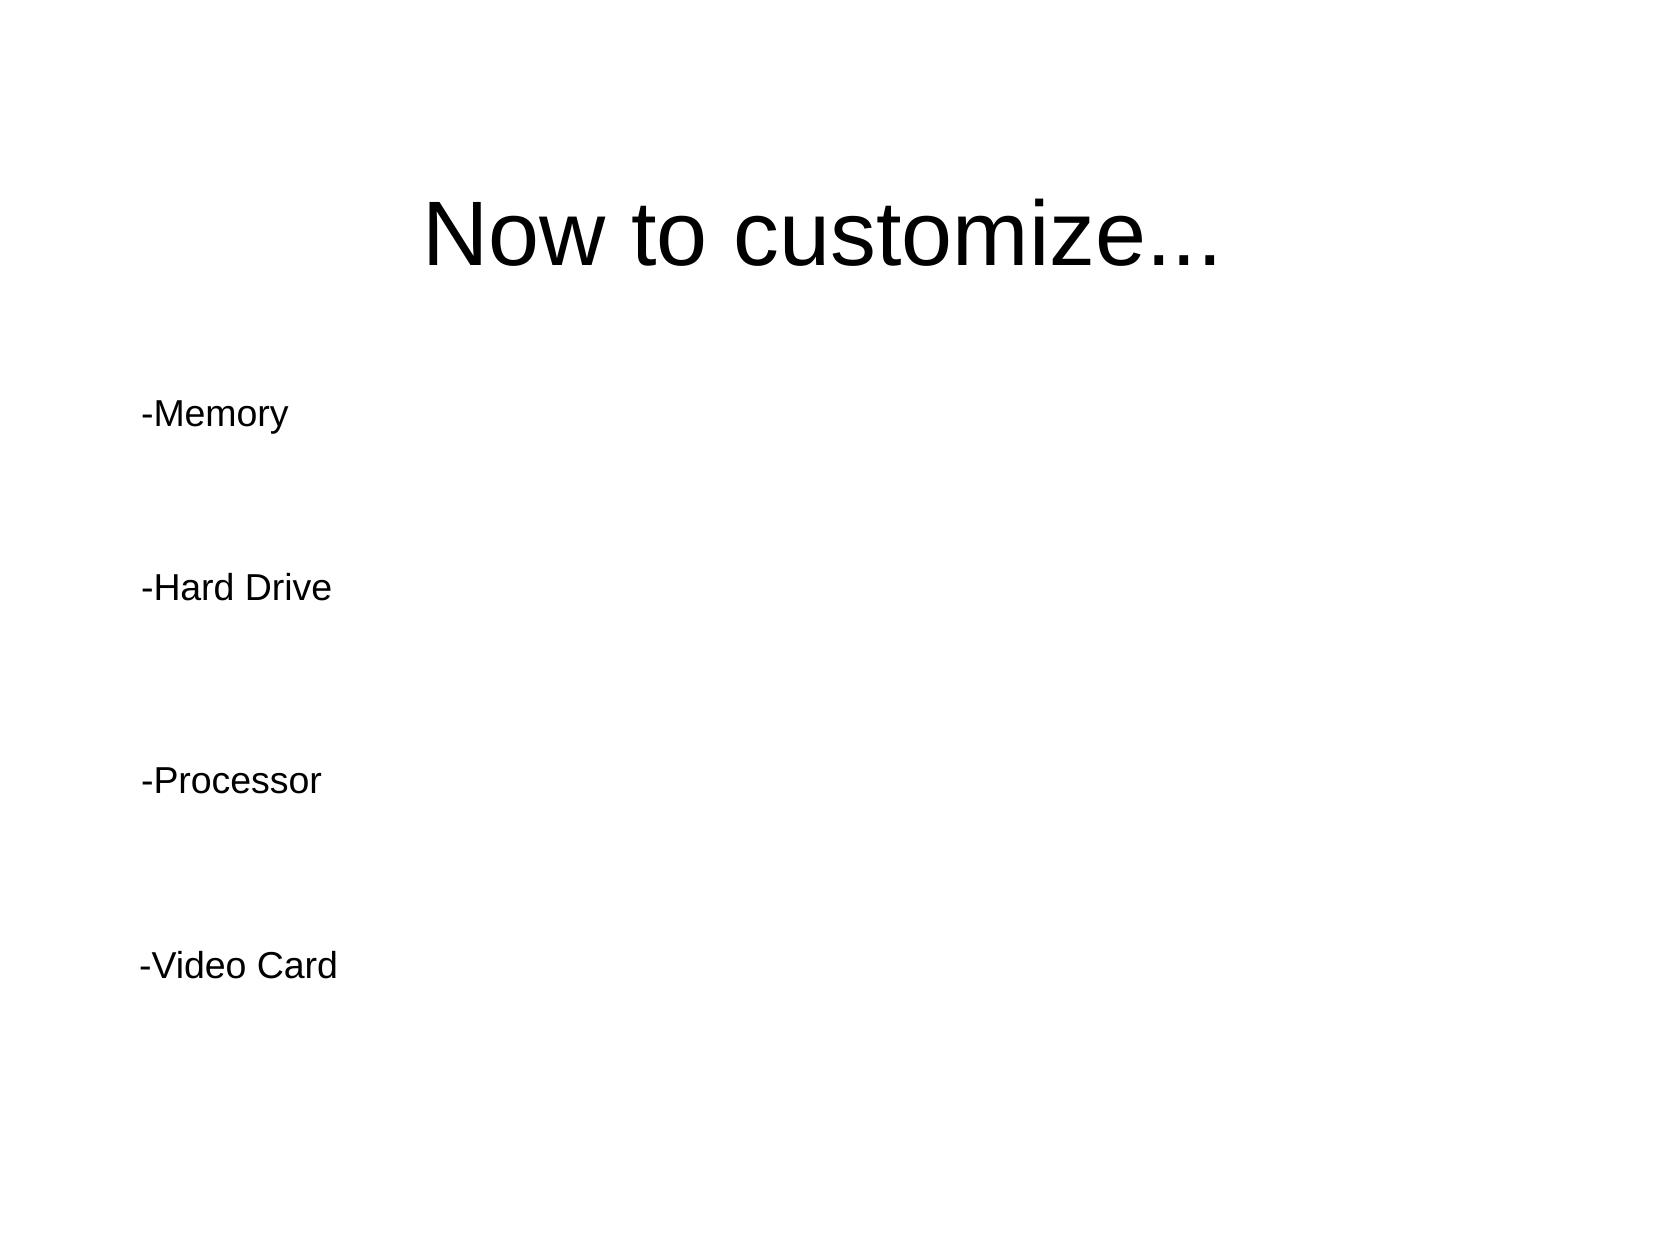

# Now to customize...
-Memory
-Hard Drive
-Processor
-Video Card